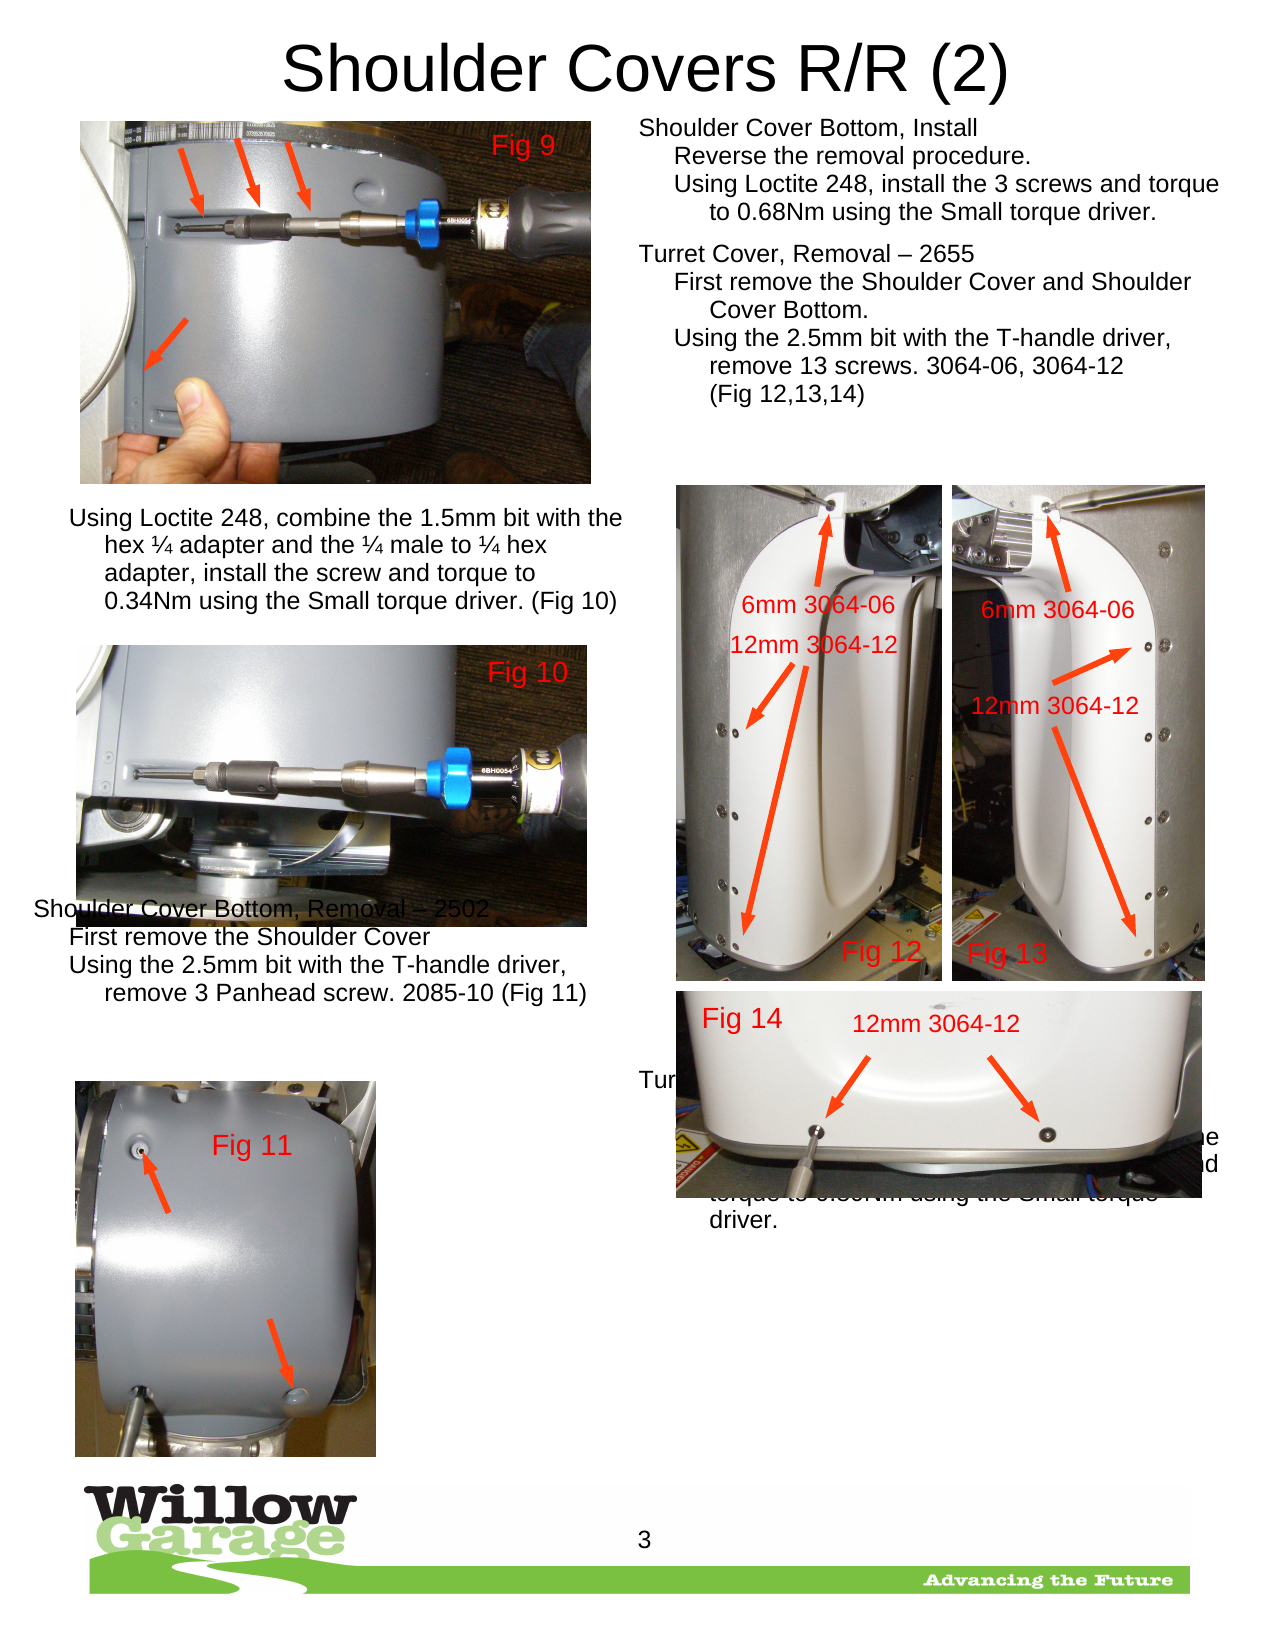

# Shoulder Covers R/R (2)
Shoulder Cover Bottom, Install
Reverse the removal procedure.
Using Loctite 248, install the 3 screws and torque to 0.68Nm using the Small torque driver.
Turret Cover, Removal – 2655
First remove the Shoulder Cover and Shoulder Cover Bottom.
Using the 2.5mm bit with the T-handle driver, remove 13 screws. 3064-06, 3064-12
(Fig 12,13,14)
Turret Cover, Install
Reverse the removal procedure.
Using Loctite 248, install 2 3064-06 screws at the top and the remaining 11 3064-12 screws and torque to 0.80Nm using the Small torque driver.
Fig 9
Using Loctite 248, combine the 1.5mm bit with the hex ¼ adapter and the ¼ male to ¼ hex adapter, install the screw and torque to 0.34Nm using the Small torque driver. (Fig 10)
Shoulder Cover Bottom, Removal – 2502
First remove the Shoulder Cover
Using the 2.5mm bit with the T-handle driver, remove 3 Panhead screw. 2085-10 (Fig 11)
6mm 3064-06
6mm 3064-06
12mm 3064-12
Fig 10
12mm 3064-12
Fig 12
Fig 13
Fig 14
12mm 3064-12
Fig 11
3